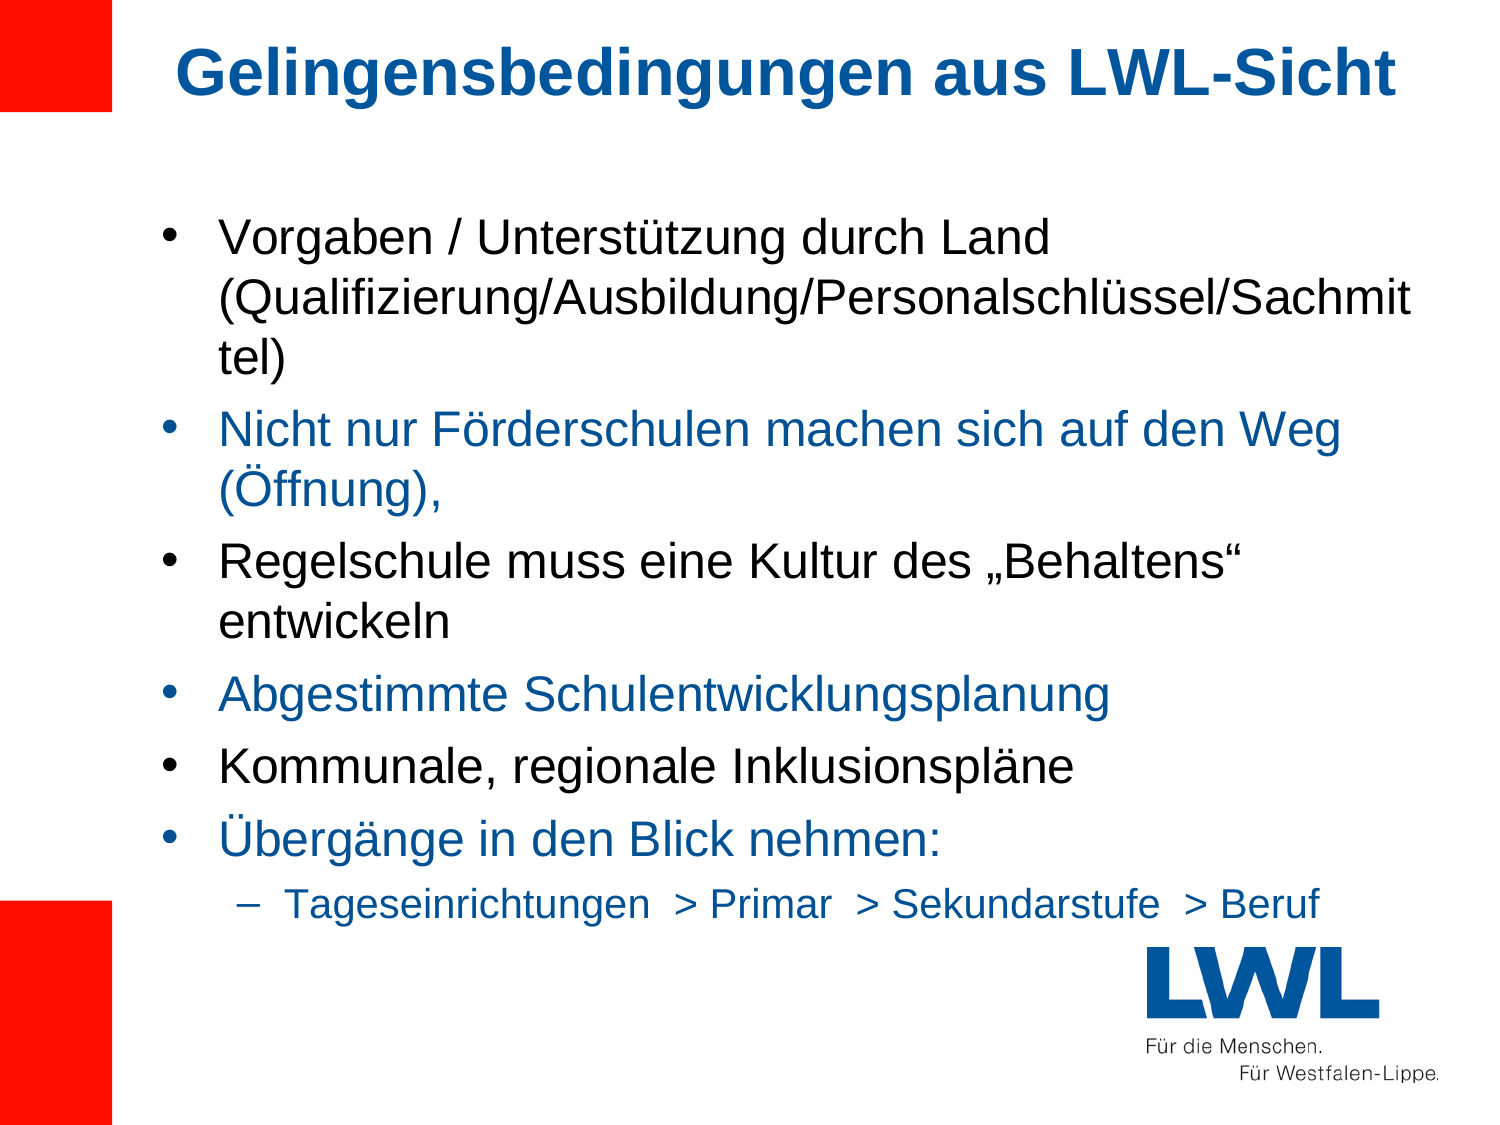

# Gelingensbedingungen aus LWL-Sicht
Vorgaben / Unterstützung durch Land (Qualifizierung/Ausbildung/Personalschlüssel/Sachmittel)
Nicht nur Förderschulen machen sich auf den Weg (Öffnung),
Regelschule muss eine Kultur des „Behaltens“ entwickeln
Abgestimmte Schulentwicklungsplanung
Kommunale, regionale Inklusionspläne
Übergänge in den Blick nehmen:
Tageseinrichtungen > Primar > Sekundarstufe > Beruf